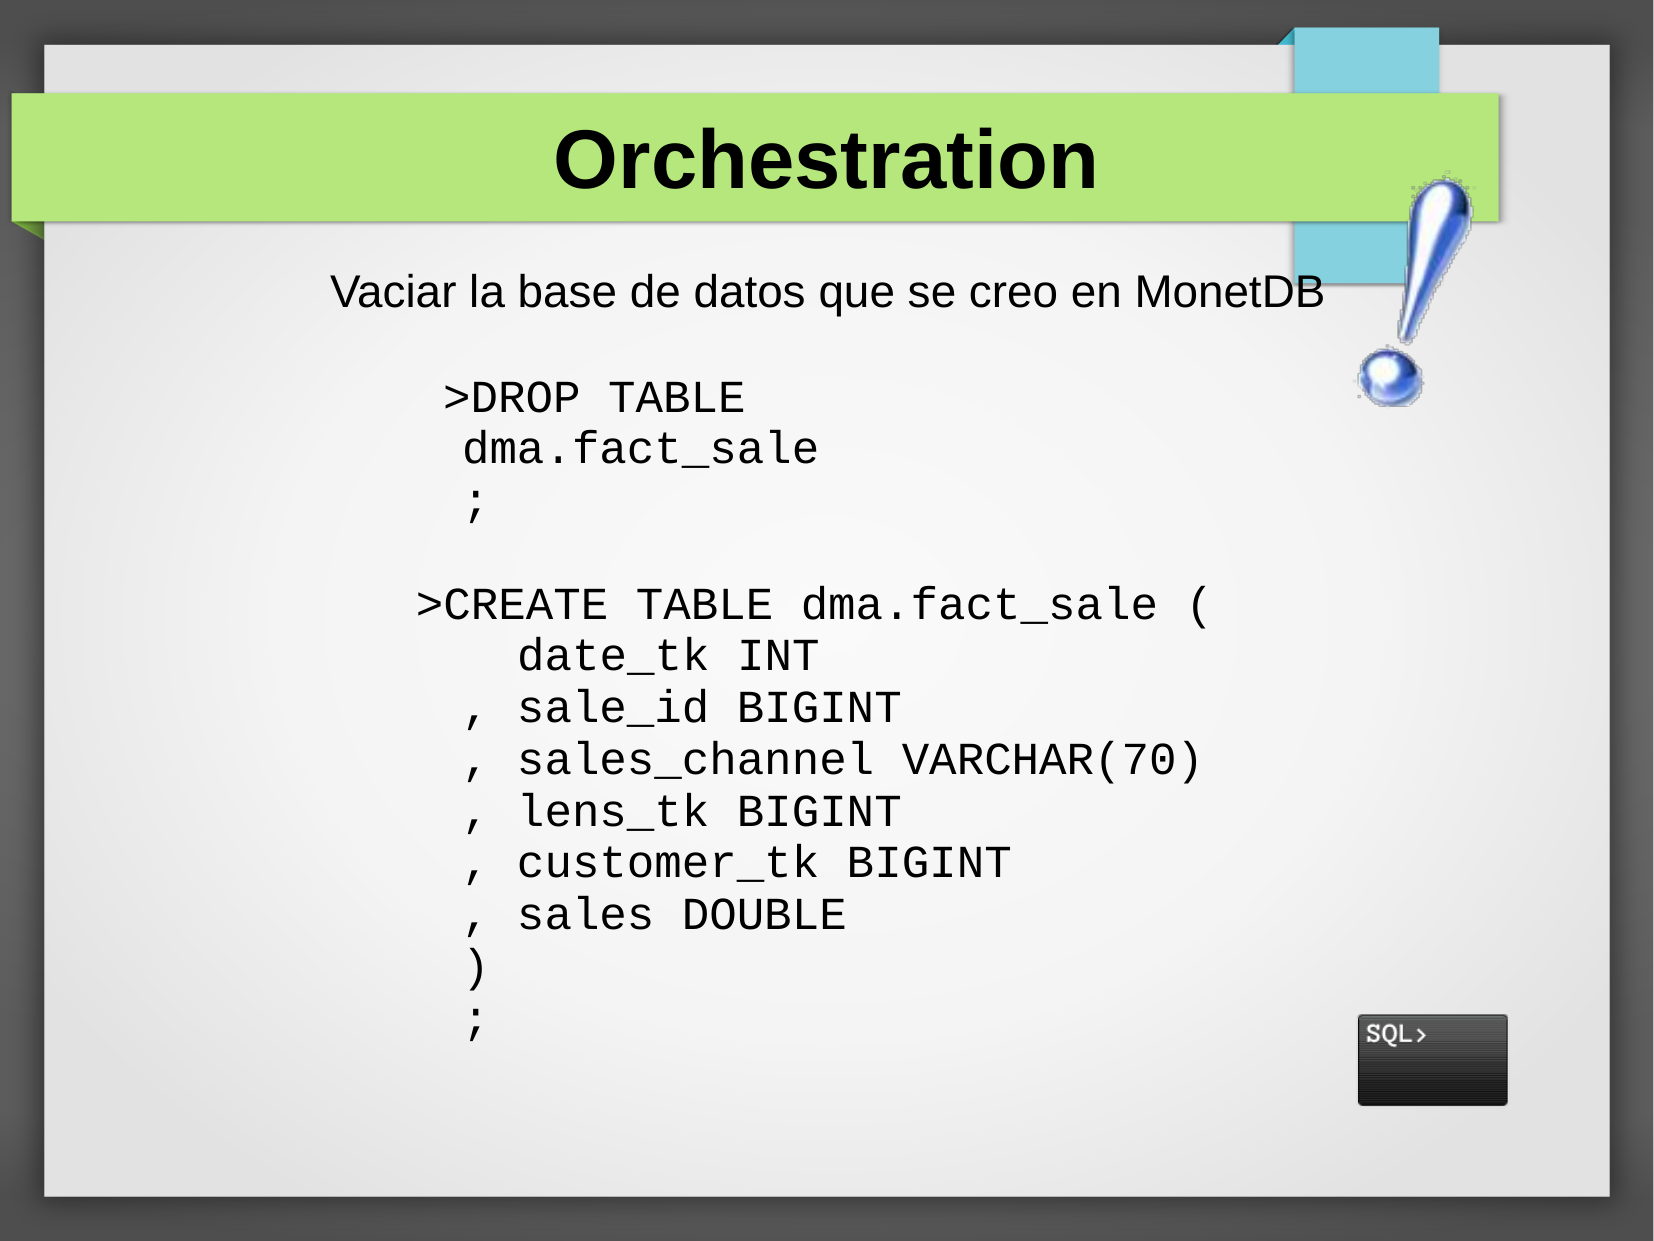

# Orchestration
Vaciar la base de datos que se creo en MonetDB
 >DROP TABLE
	dma.fact_sale
	;
 >CREATE TABLE dma.fact_sale (
	 date_tk INT
	, sale_id BIGINT
	, sales_channel VARCHAR(70)
	, lens_tk BIGINT
	, customer_tk BIGINT
	, sales DOUBLE
	)
	;